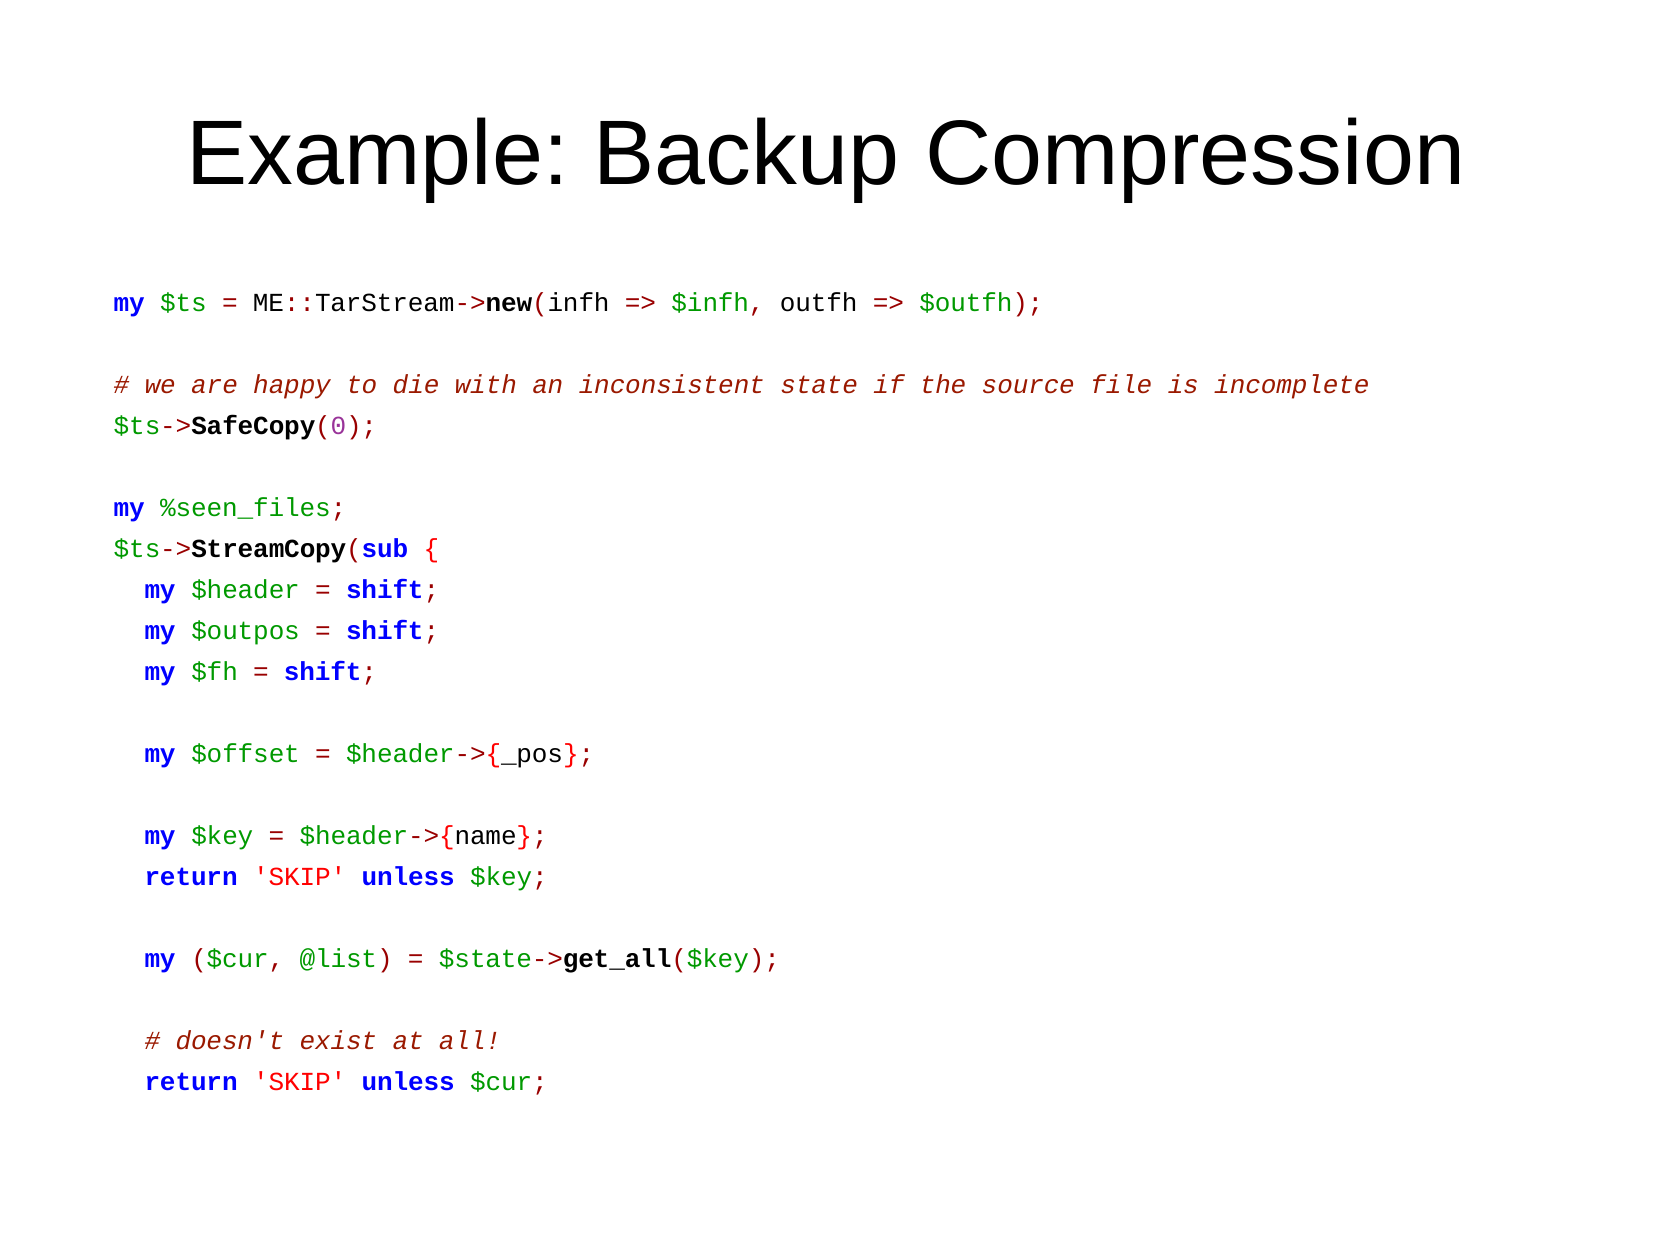

# Example: Backup Compression
 my $ts = ME::TarStream->new(infh => $infh, outfh => $outfh);
 # we are happy to die with an inconsistent state if the source file is incomplete
 $ts->SafeCopy(0);
 my %seen_files;
 $ts->StreamCopy(sub {
 my $header = shift;
 my $outpos = shift;
 my $fh = shift;
 my $offset = $header->{_pos};
 my $key = $header->{name};
 return 'SKIP' unless $key;
 my ($cur, @list) = $state->get_all($key);
 # doesn't exist at all!
 return 'SKIP' unless $cur;